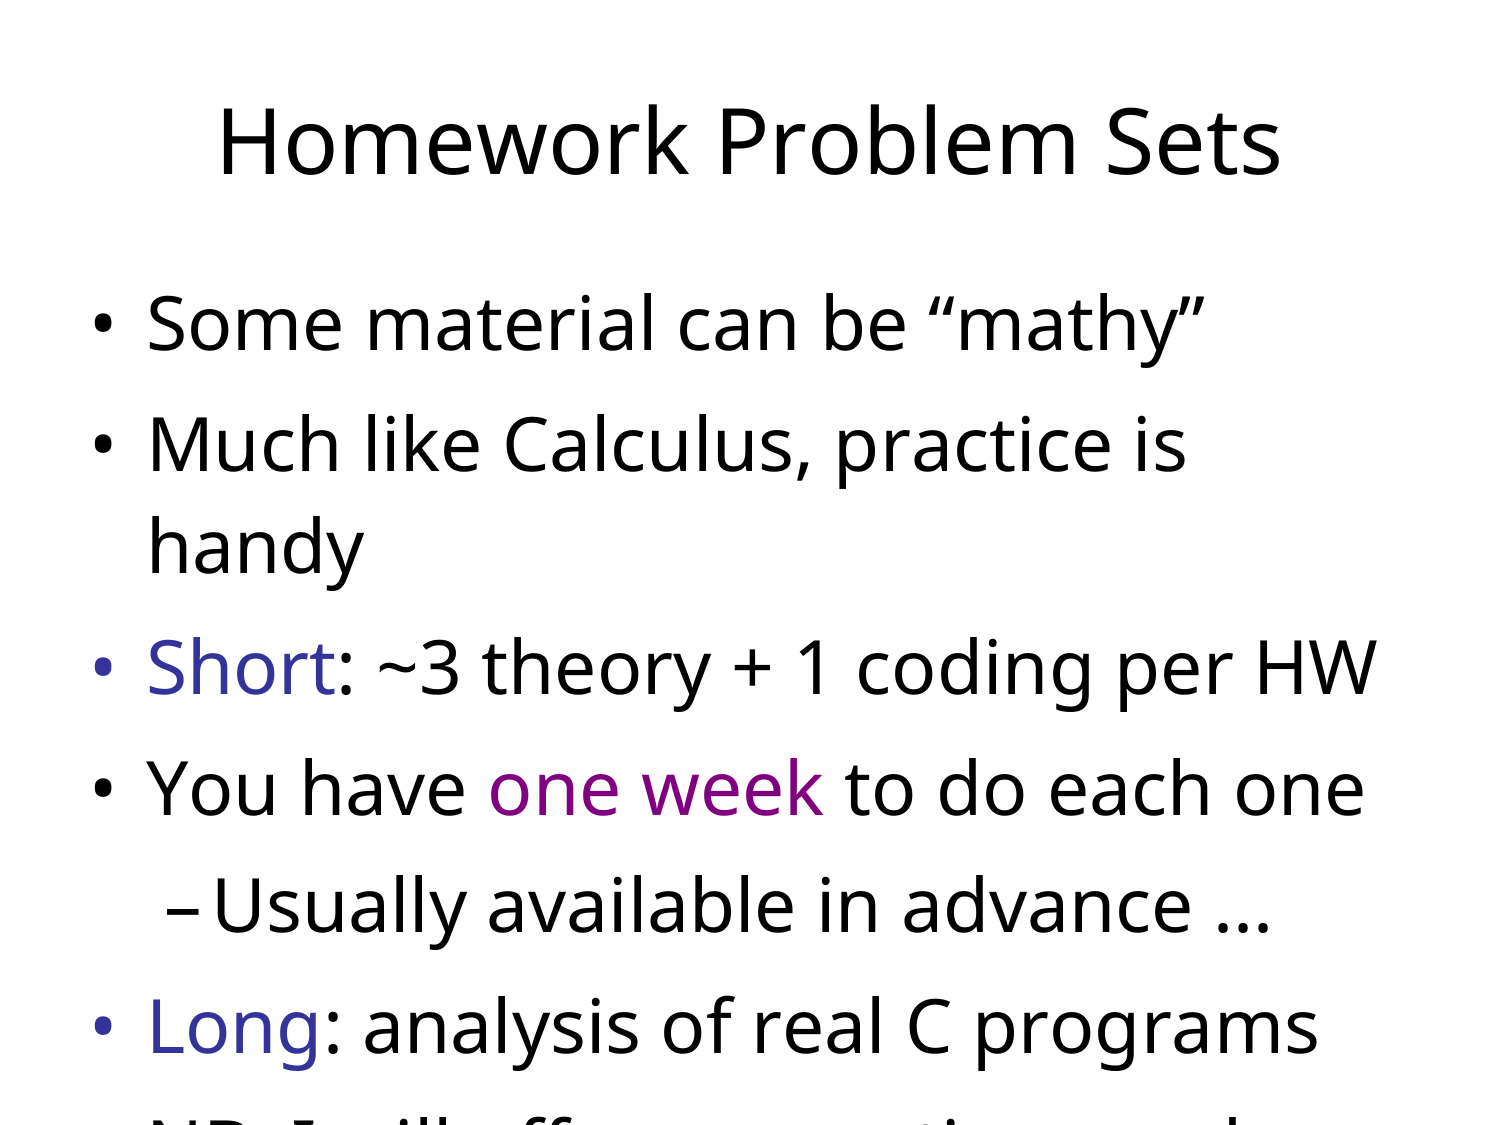

# Homework Problem Sets
Some material can be “mathy”
Much like Calculus, practice is handy
Short: ~3 theory + 1 coding per HW
You have one week to do each one
Usually available in advance ...
Long: analysis of real C programs
NB: I will offer suggestions and comments on your English prose.